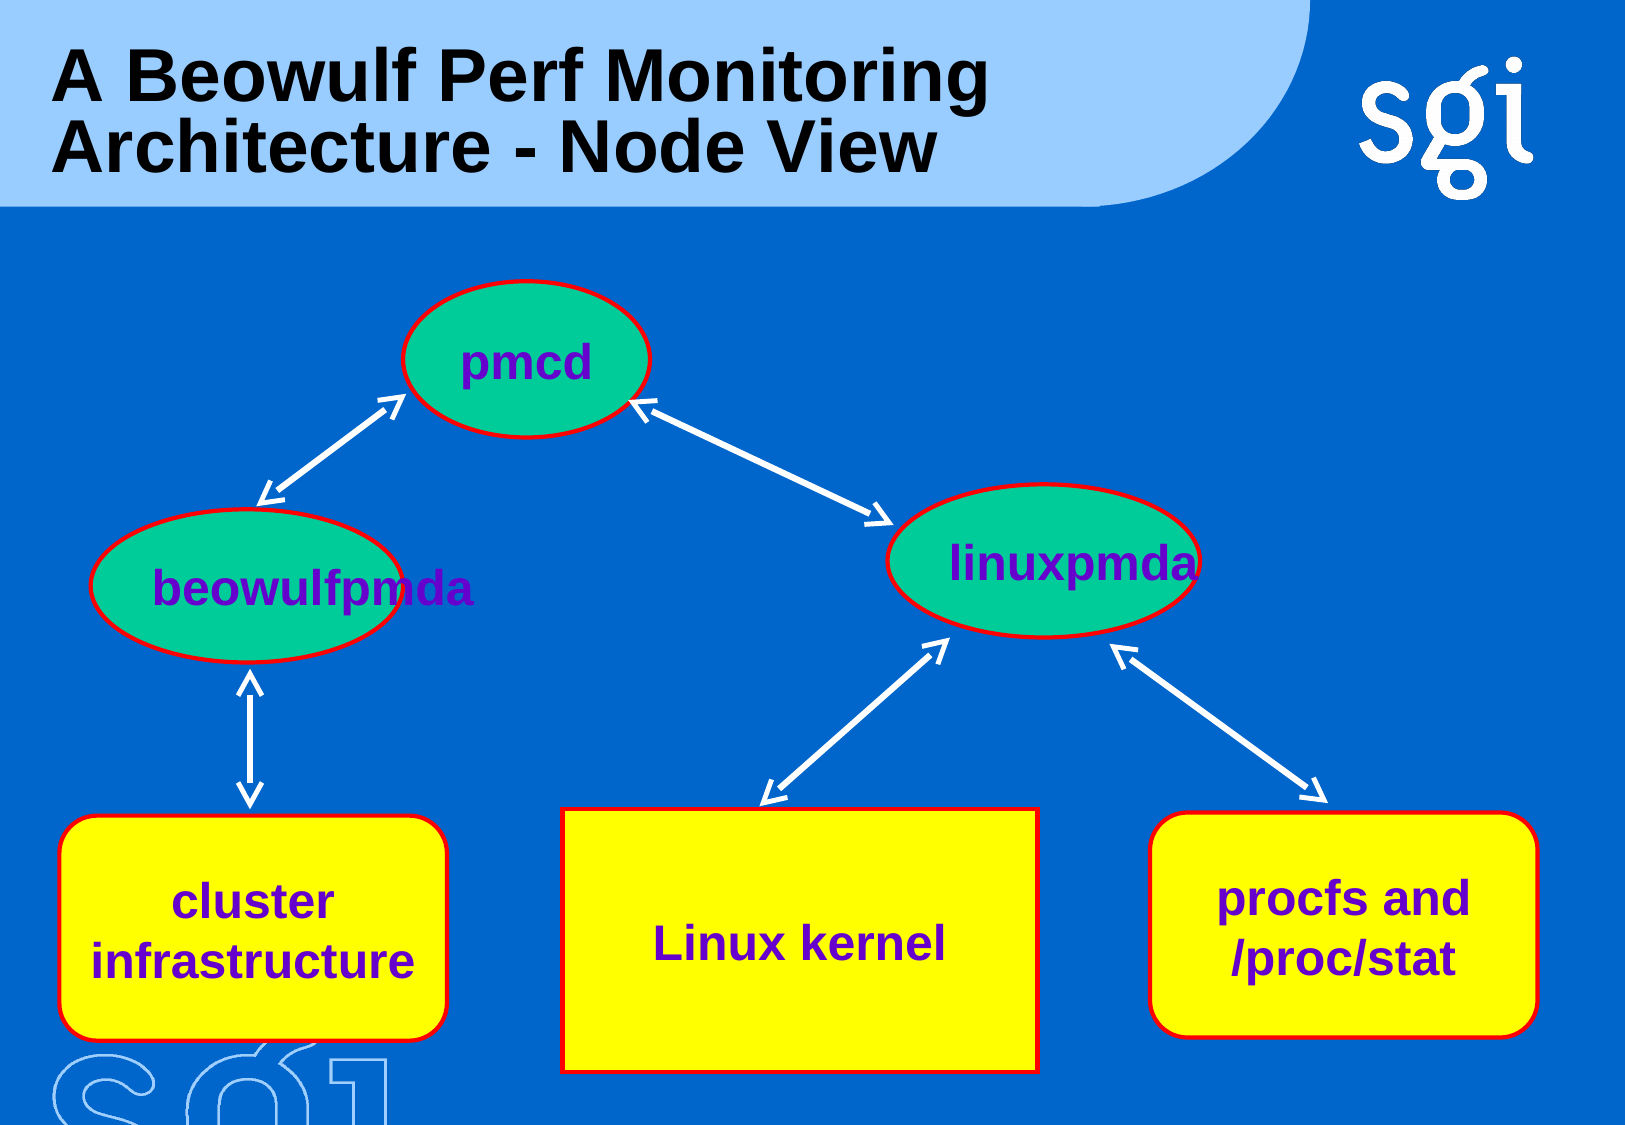

# A Beowulf Perf Monitoring Architecture - Node View
pmcd
linuxpmda
beowulfpmda
Linux kernel
procfs and
/proc/stat
cluster
infrastructure